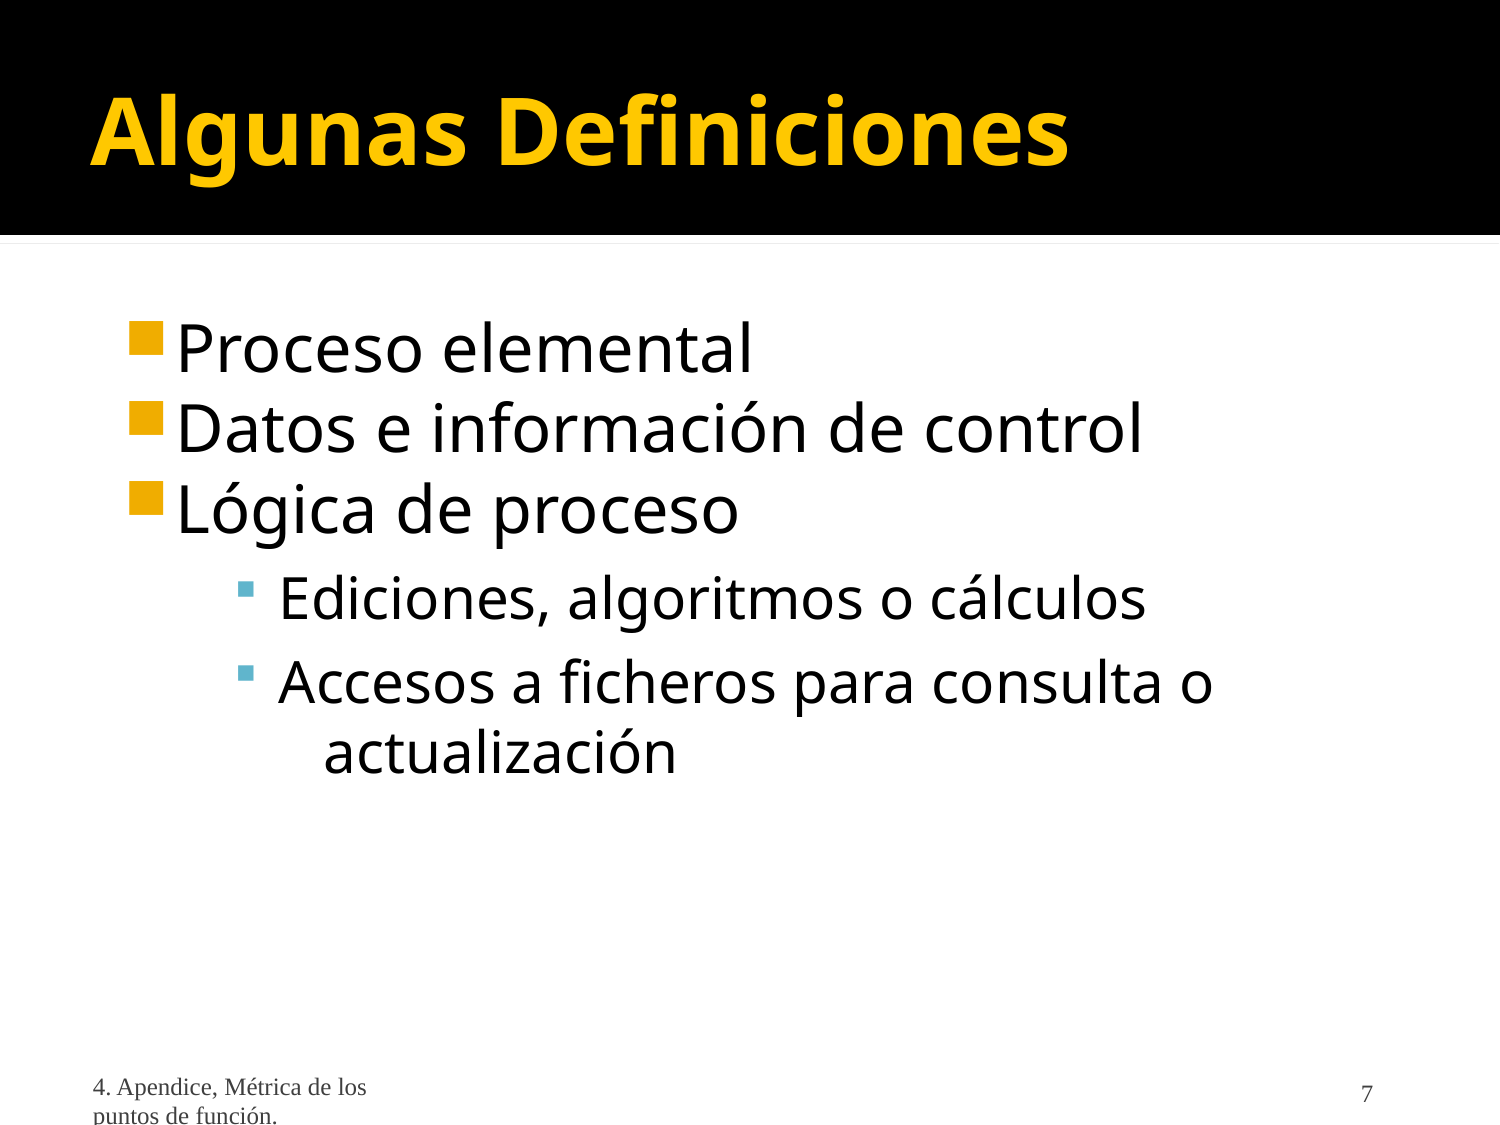

# Algunas Definiciones
Proceso elemental
Datos e información de control
Lógica de proceso
Ediciones, algoritmos o cálculos
Accesos a ficheros para consulta o actualización
4. Apendice, Métrica de los puntos de función.
7